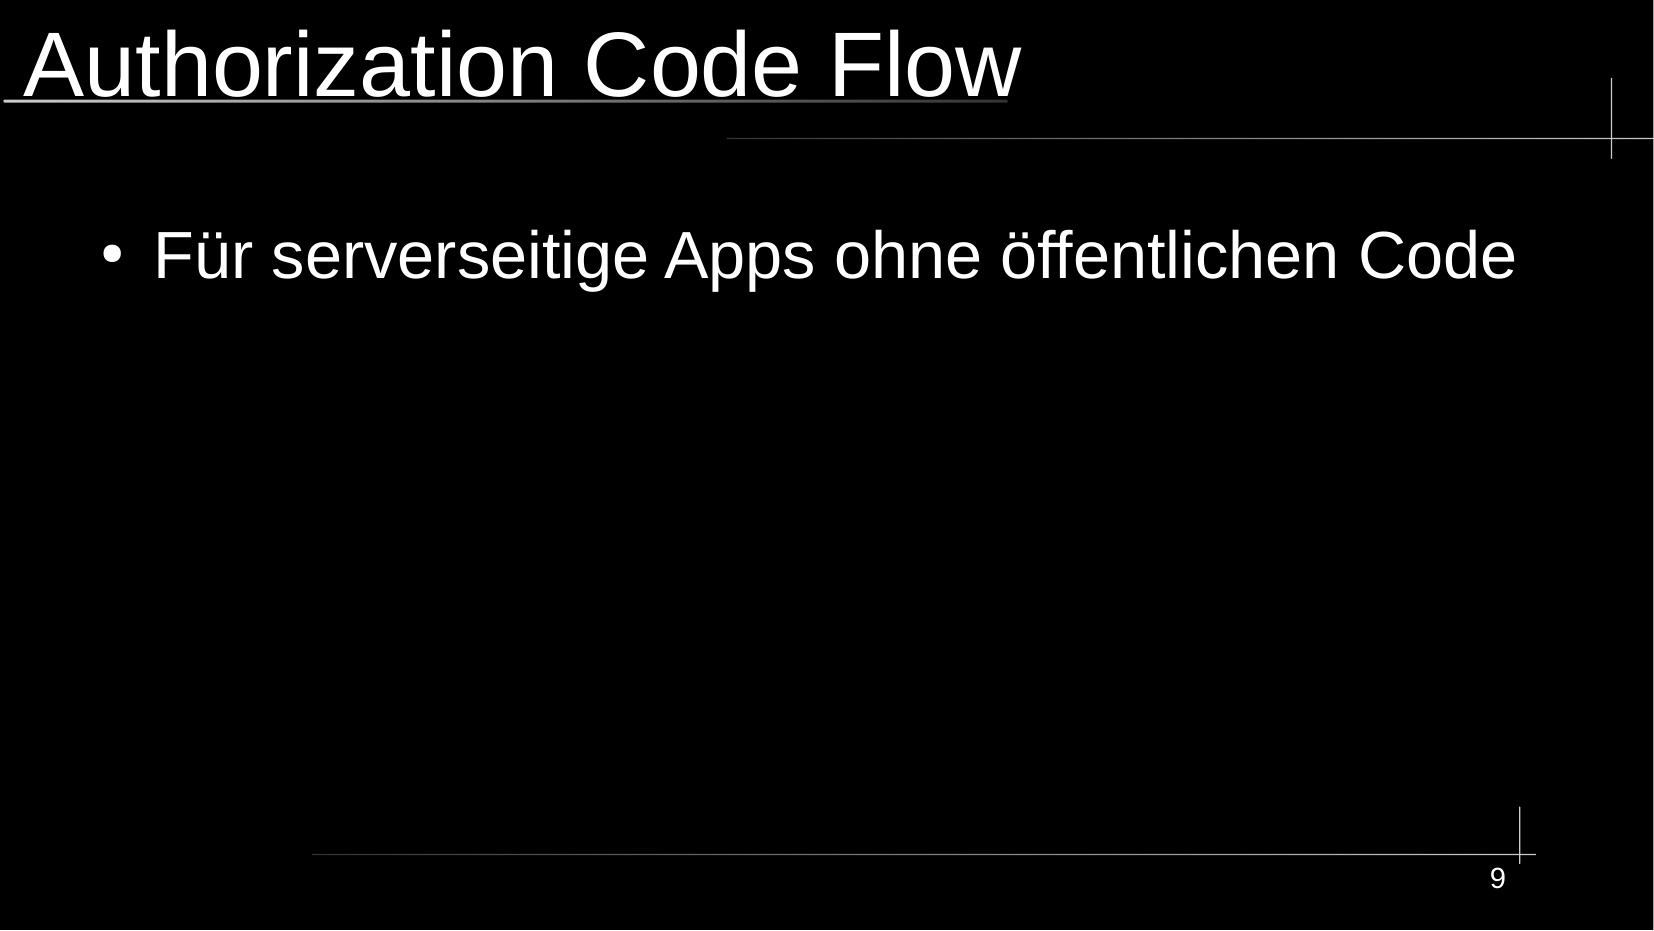

# Authorization Code Flow
Für serverseitige Apps ohne öffentlichen Code
9